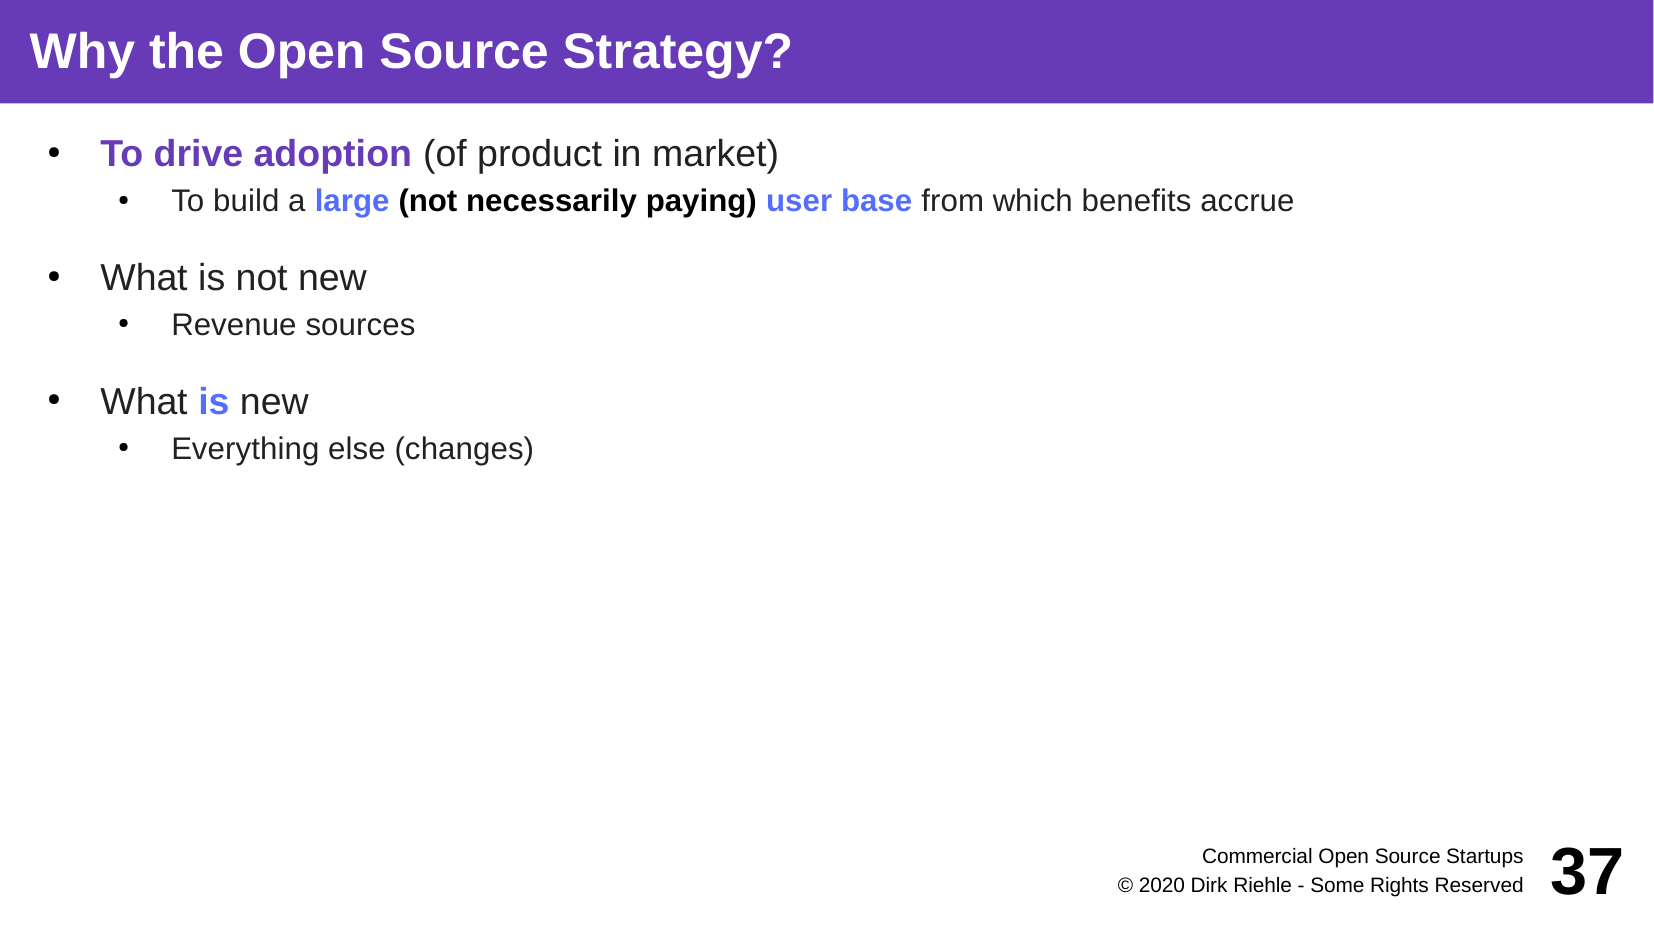

# Why the Open Source Strategy?
To drive adoption (of product in market)
To build a large (not necessarily paying) user base from which benefits accrue
What is not new
Revenue sources
What is new
Everything else (changes)
Commercial Open Source Startups
37
© 2020 Dirk Riehle - Some Rights Reserved